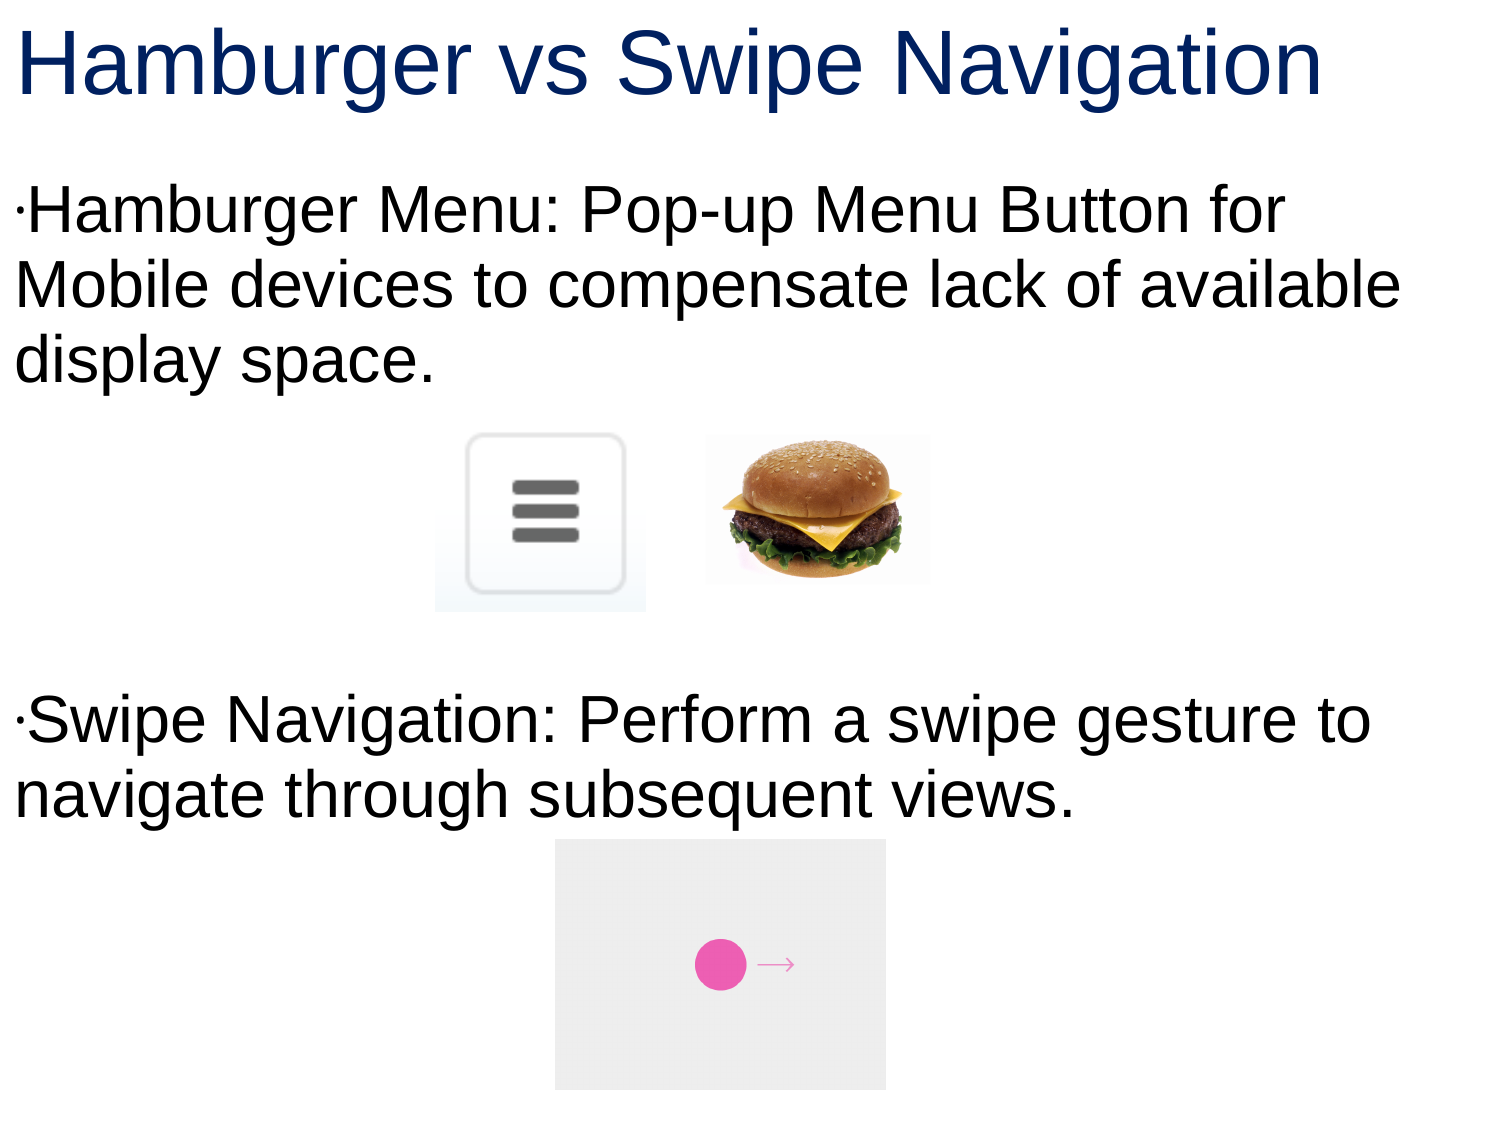

Hamburger vs Swipe Navigation
Hamburger Menu: Pop-up Menu Button for Mobile devices to compensate lack of available display space.
Swipe Navigation: Perform a swipe gesture to navigate through subsequent views.